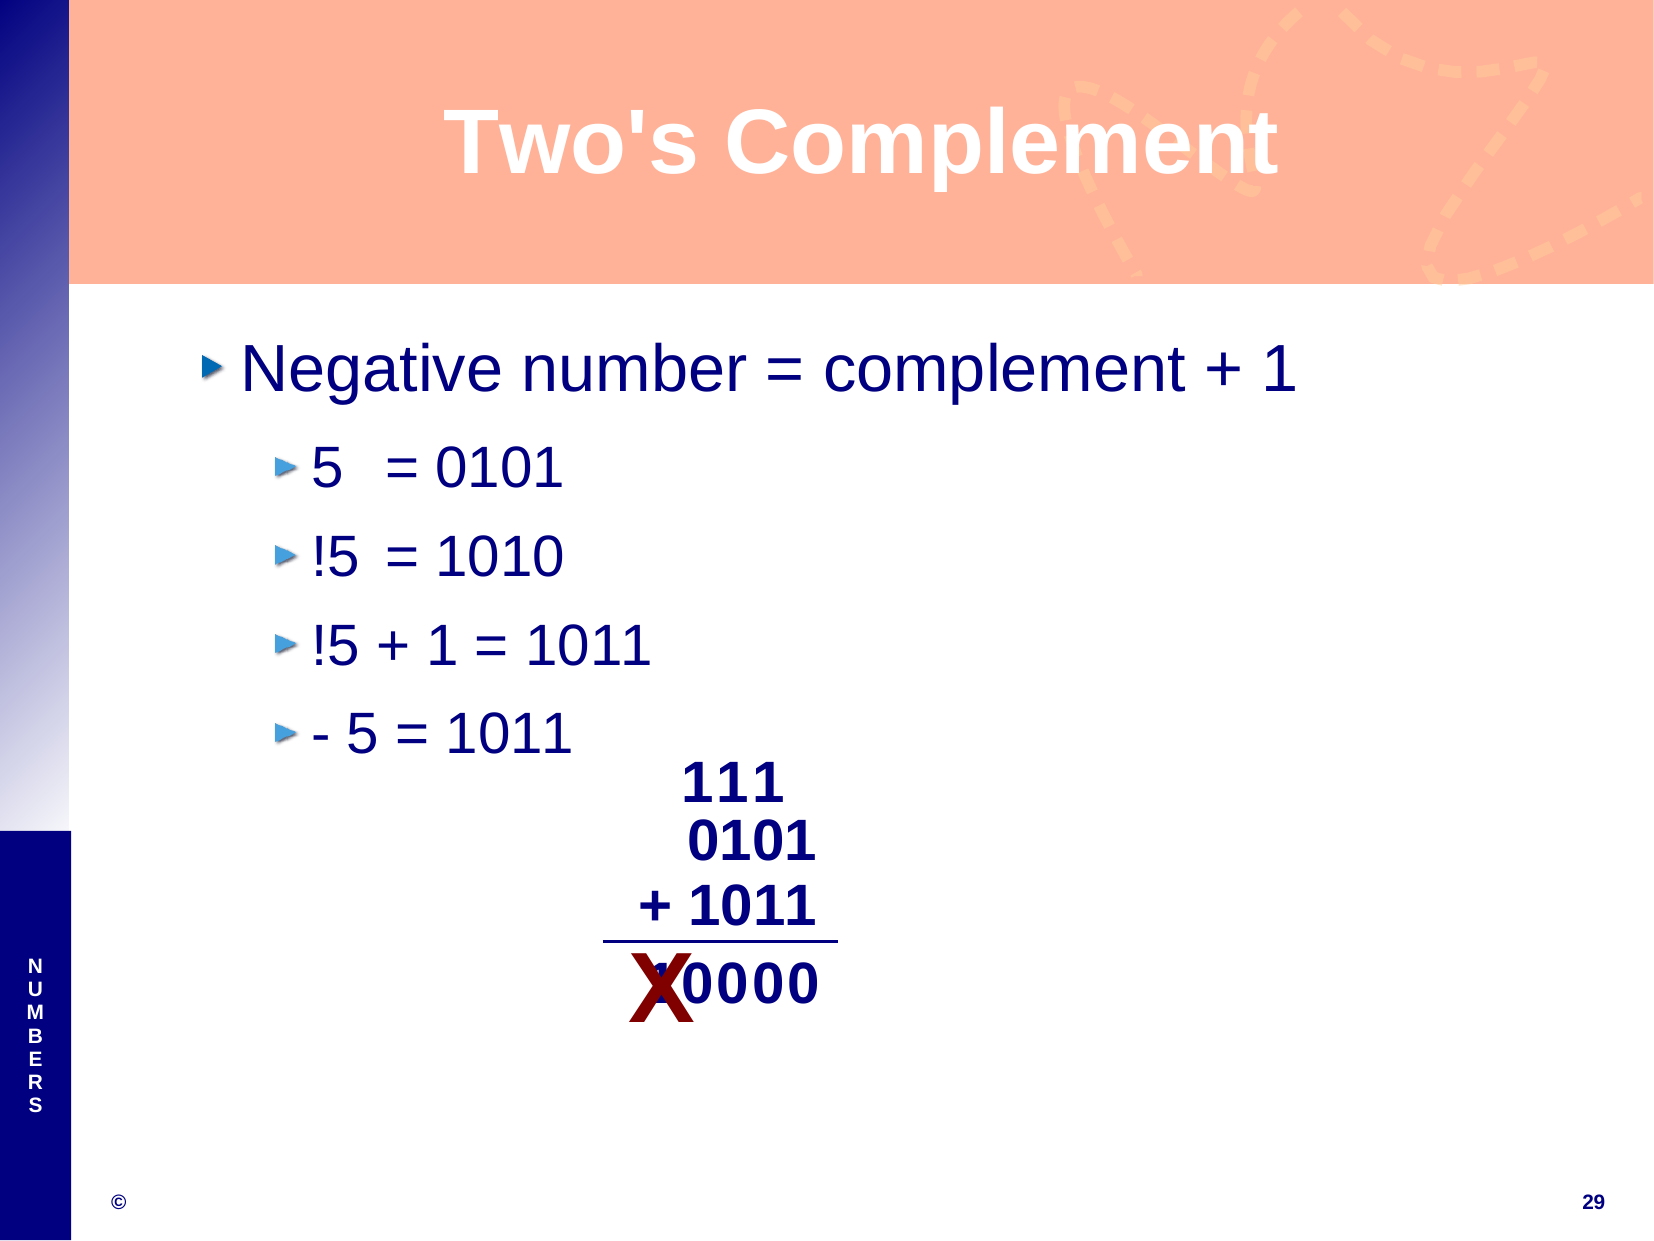

# Two's Complement
Negative number = complement + 1
5 	= 0101
!5 	= 1010
!5 + 1 = 1011
- 5 = 1011
1
1
1
0101
+ 1011
N
U
M
B
E
R
S
X
1
0
0
0
0